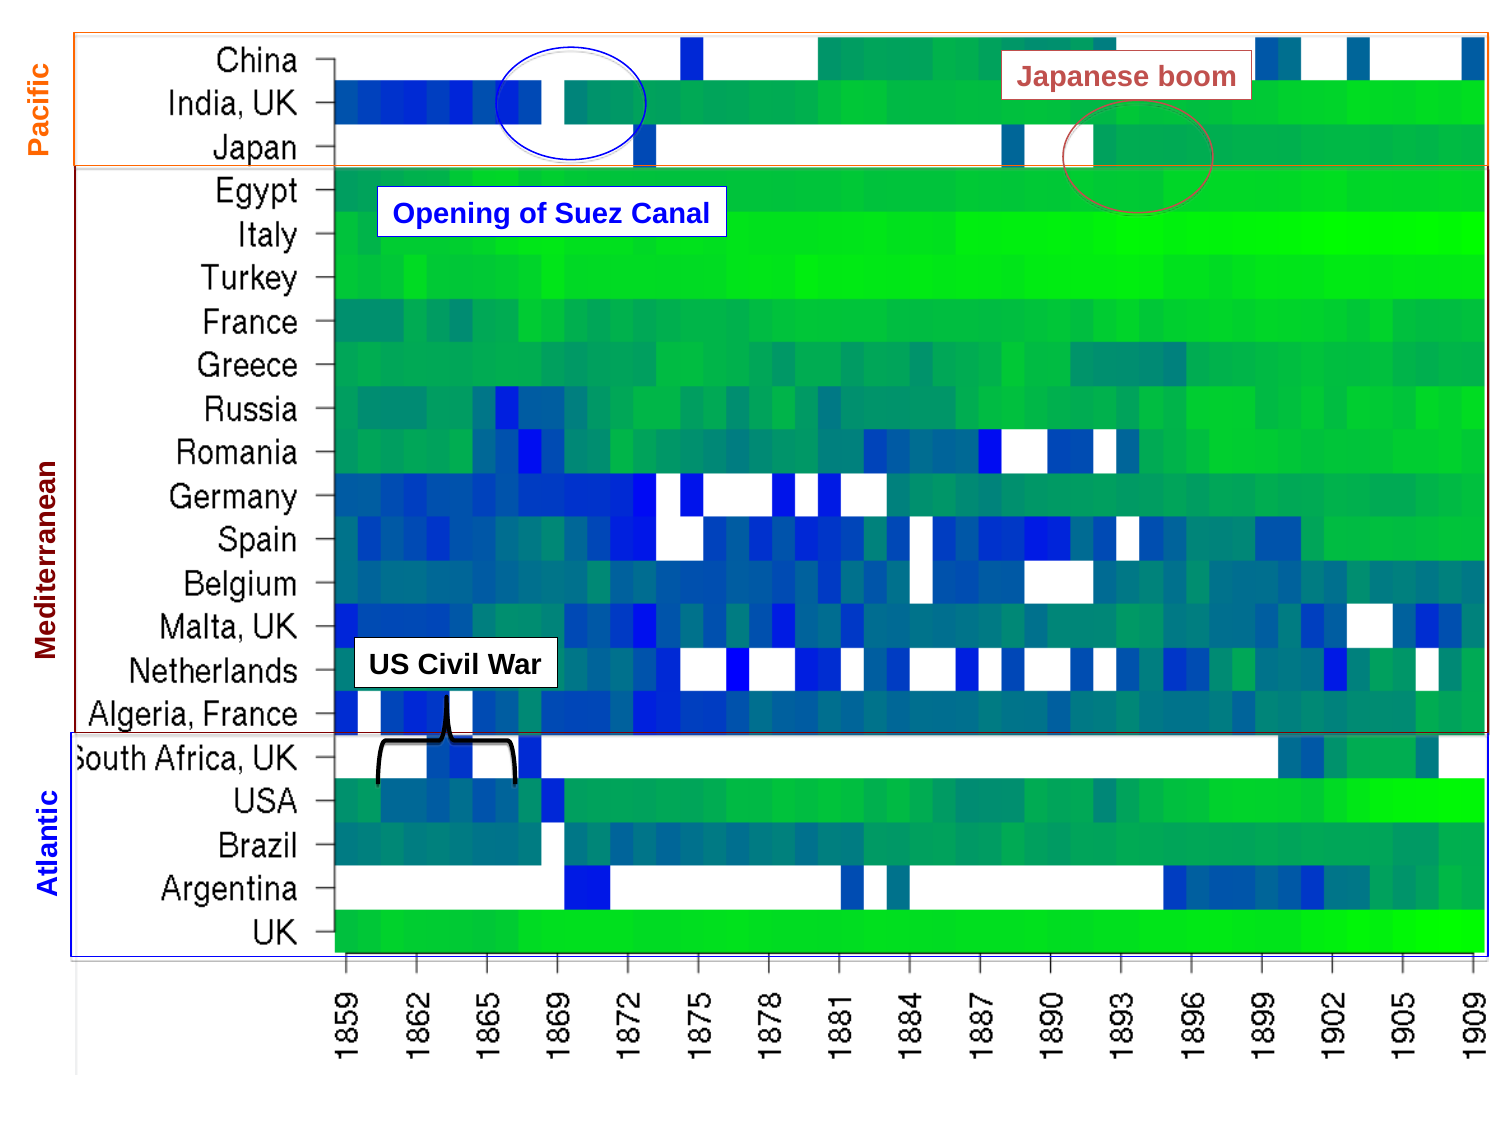

Japanese boom
Pacific
Opening of Suez Canal
Mediterranean
US Civil War
Atlantic